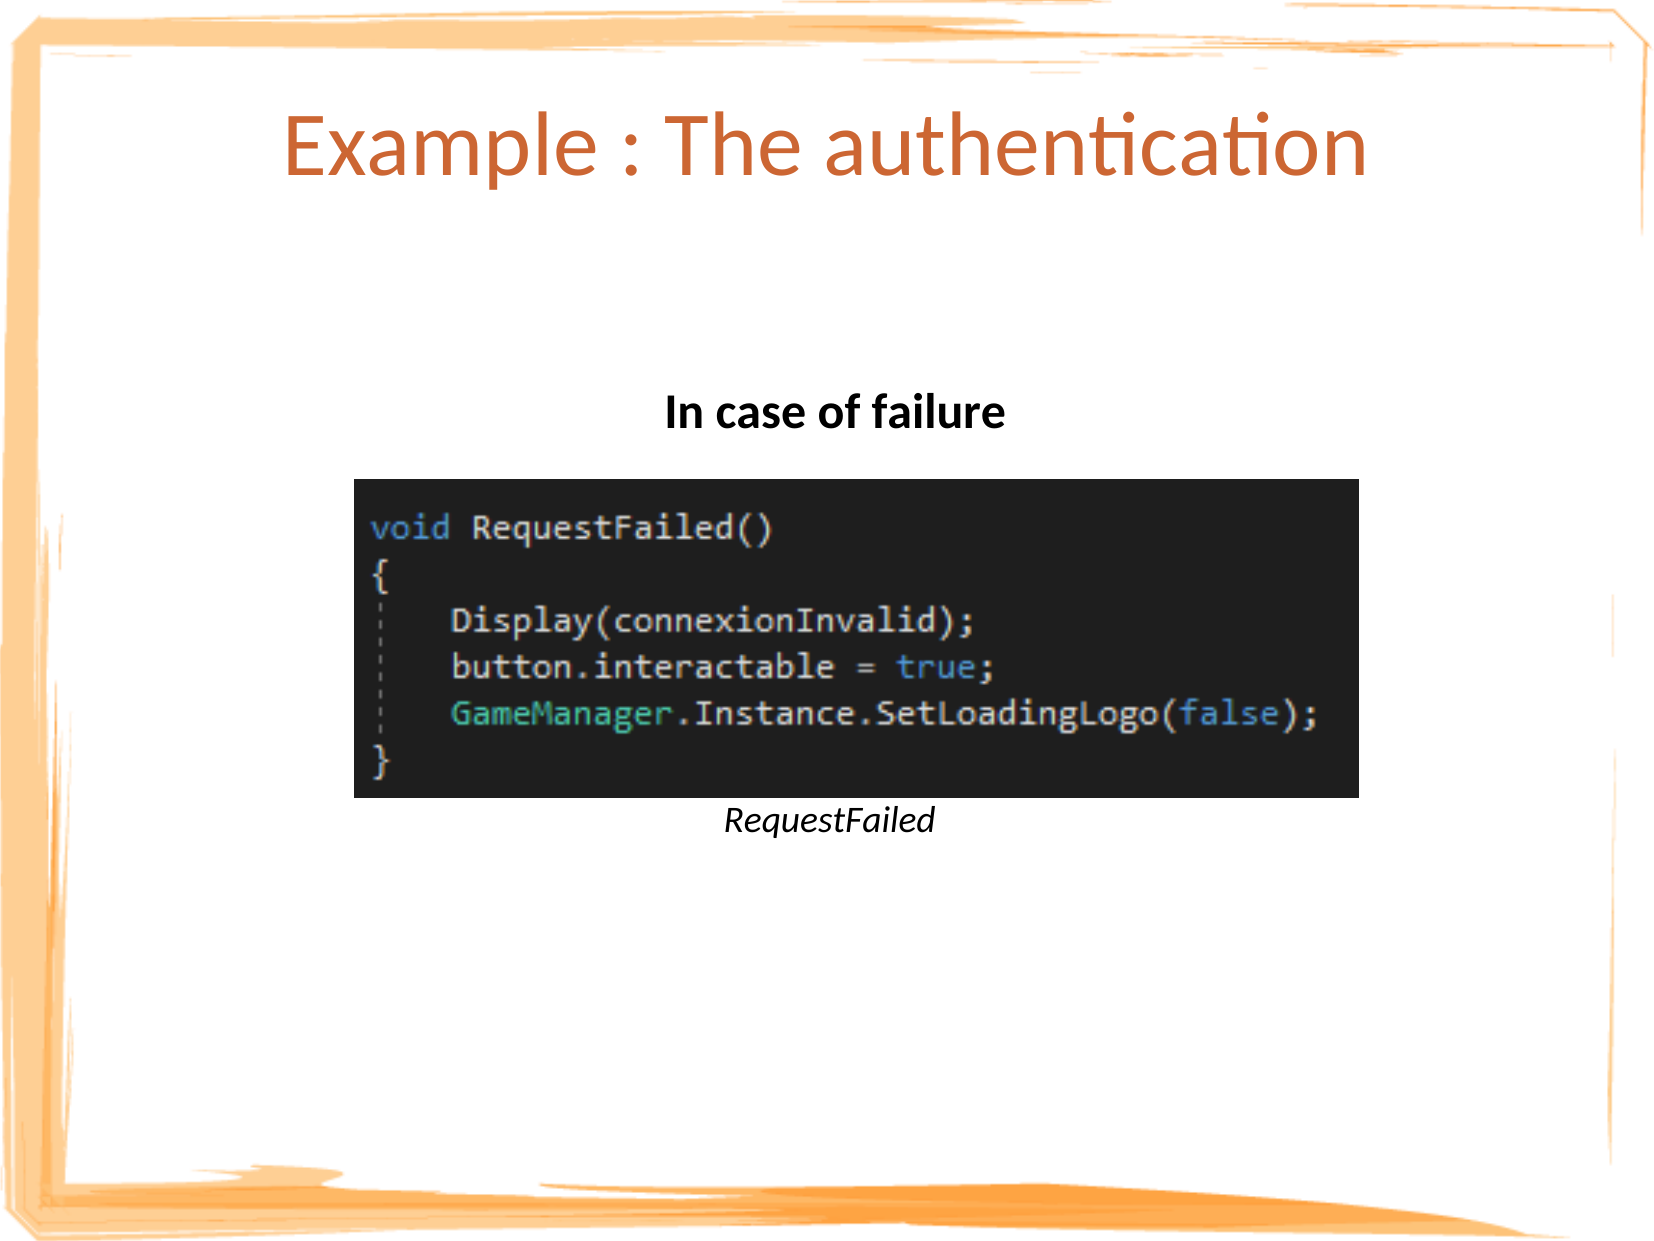

# Example : The authentication
In case of failure
RequestFailed